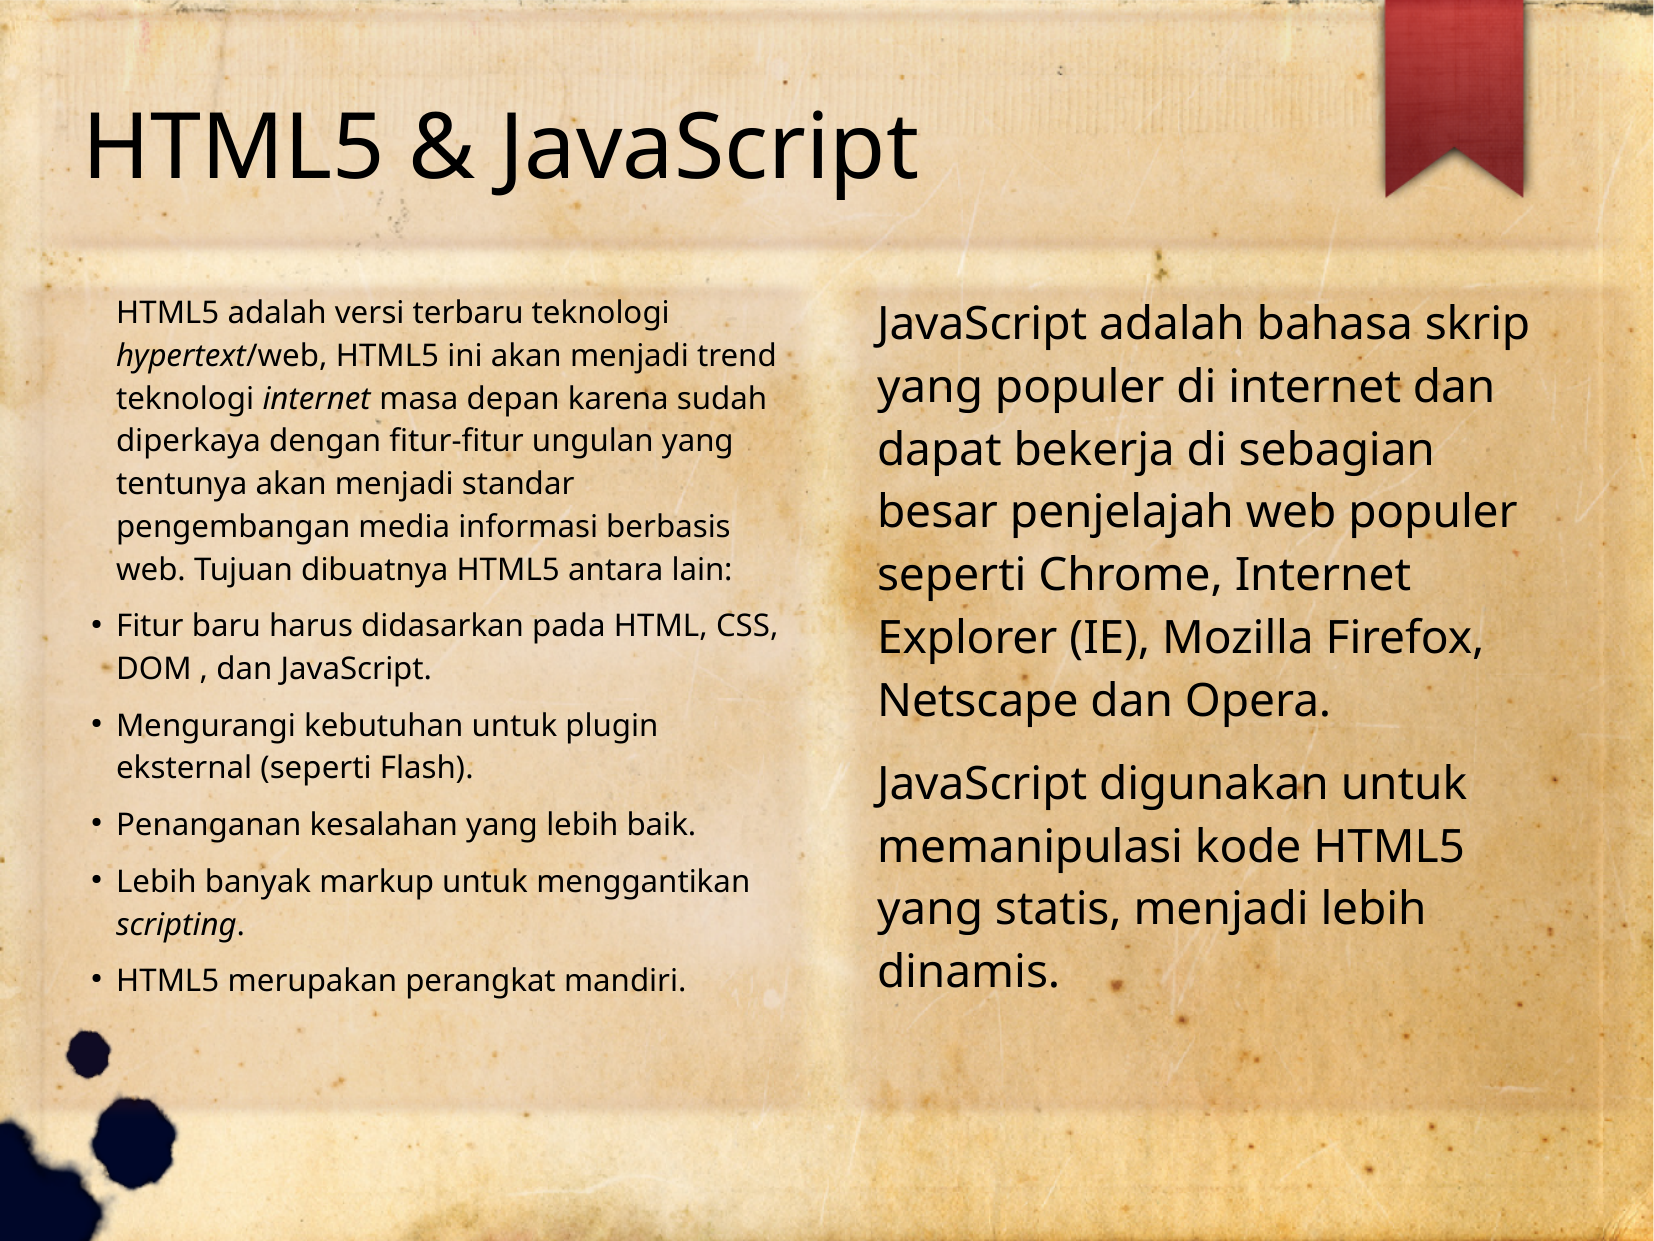

# HTML5 & JavaScript
HTML5 adalah versi terbaru teknologi hypertext/web, HTML5 ini akan menjadi trend teknologi internet masa depan karena sudah diperkaya dengan fitur-fitur ungulan yang tentunya akan menjadi standar pengembangan media informasi berbasis web. Tujuan dibuatnya HTML5 antara lain:
Fitur baru harus didasarkan pada HTML, CSS, DOM , dan JavaScript.
Mengurangi kebutuhan untuk plugin eksternal (seperti Flash).
Penanganan kesalahan yang lebih baik.
Lebih banyak markup untuk menggantikan scripting.
HTML5 merupakan perangkat mandiri.
JavaScript adalah bahasa skrip yang populer di internet dan dapat bekerja di sebagian besar penjelajah web populer seperti Chrome, Internet Explorer (IE), Mozilla Firefox, Netscape dan Opera.
JavaScript digunakan untuk memanipulasi kode HTML5 yang statis, menjadi lebih dinamis.